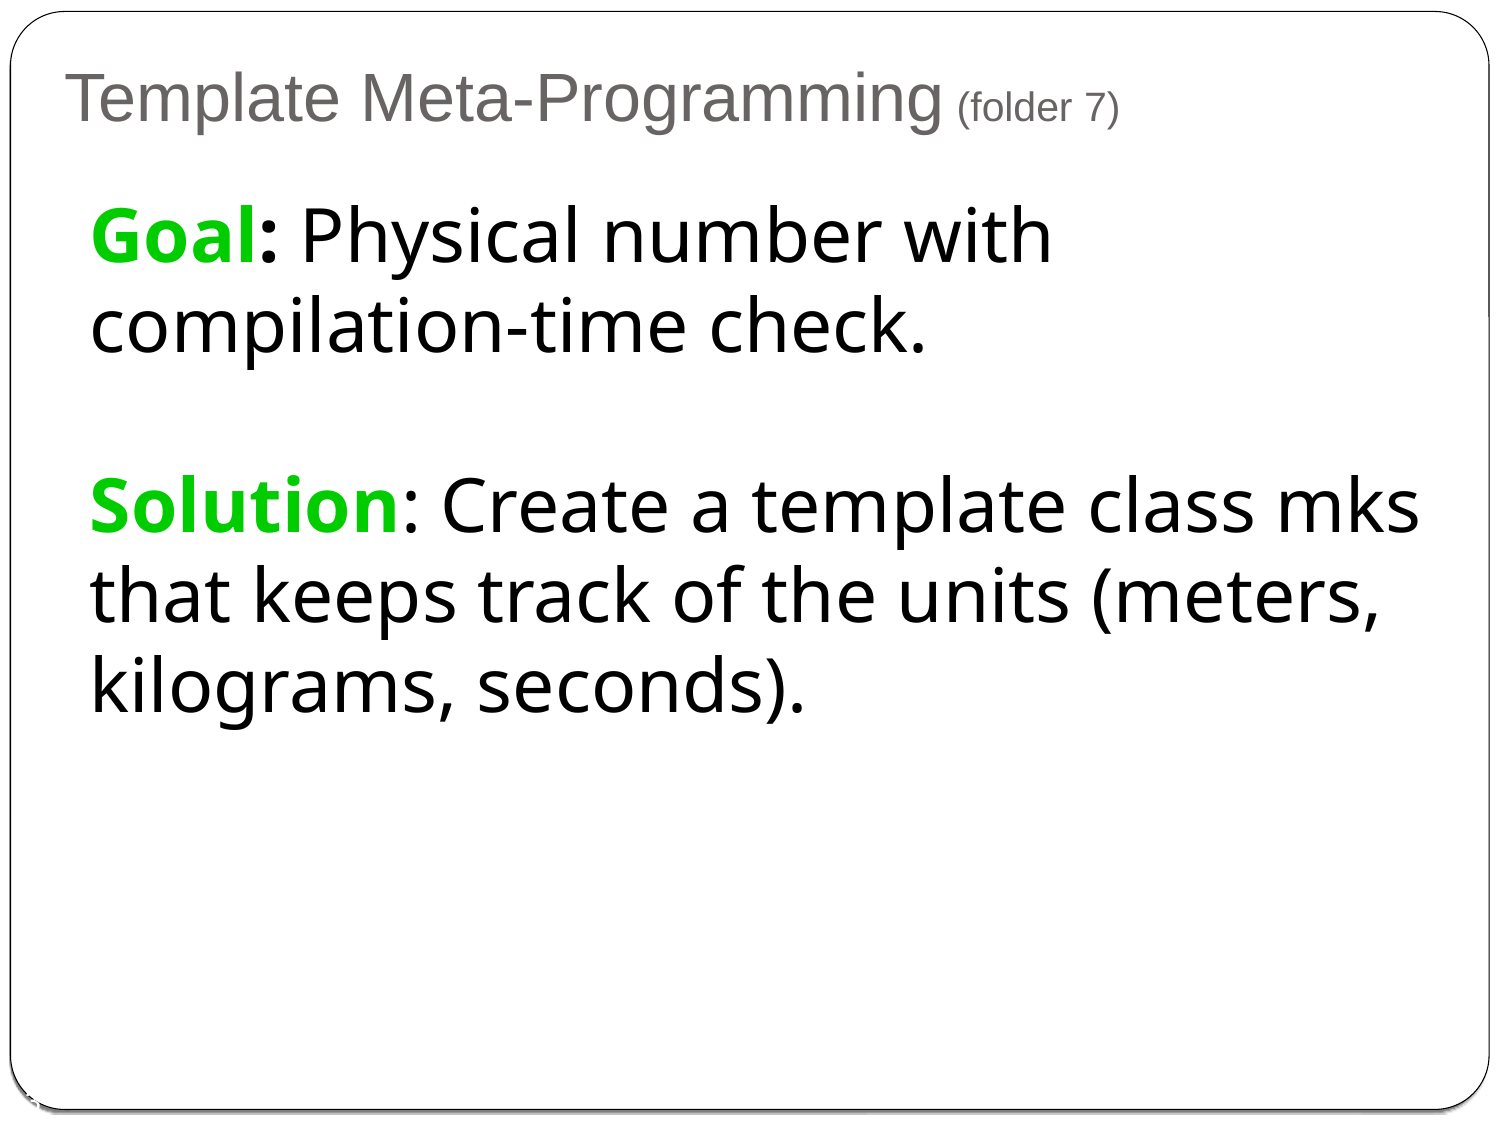

# Template Meta-Programming (folder 7)
Goal: Physical number with compilation-time check.
Solution: Create a template class mks that keeps track of the units (meters, kilograms, seconds).